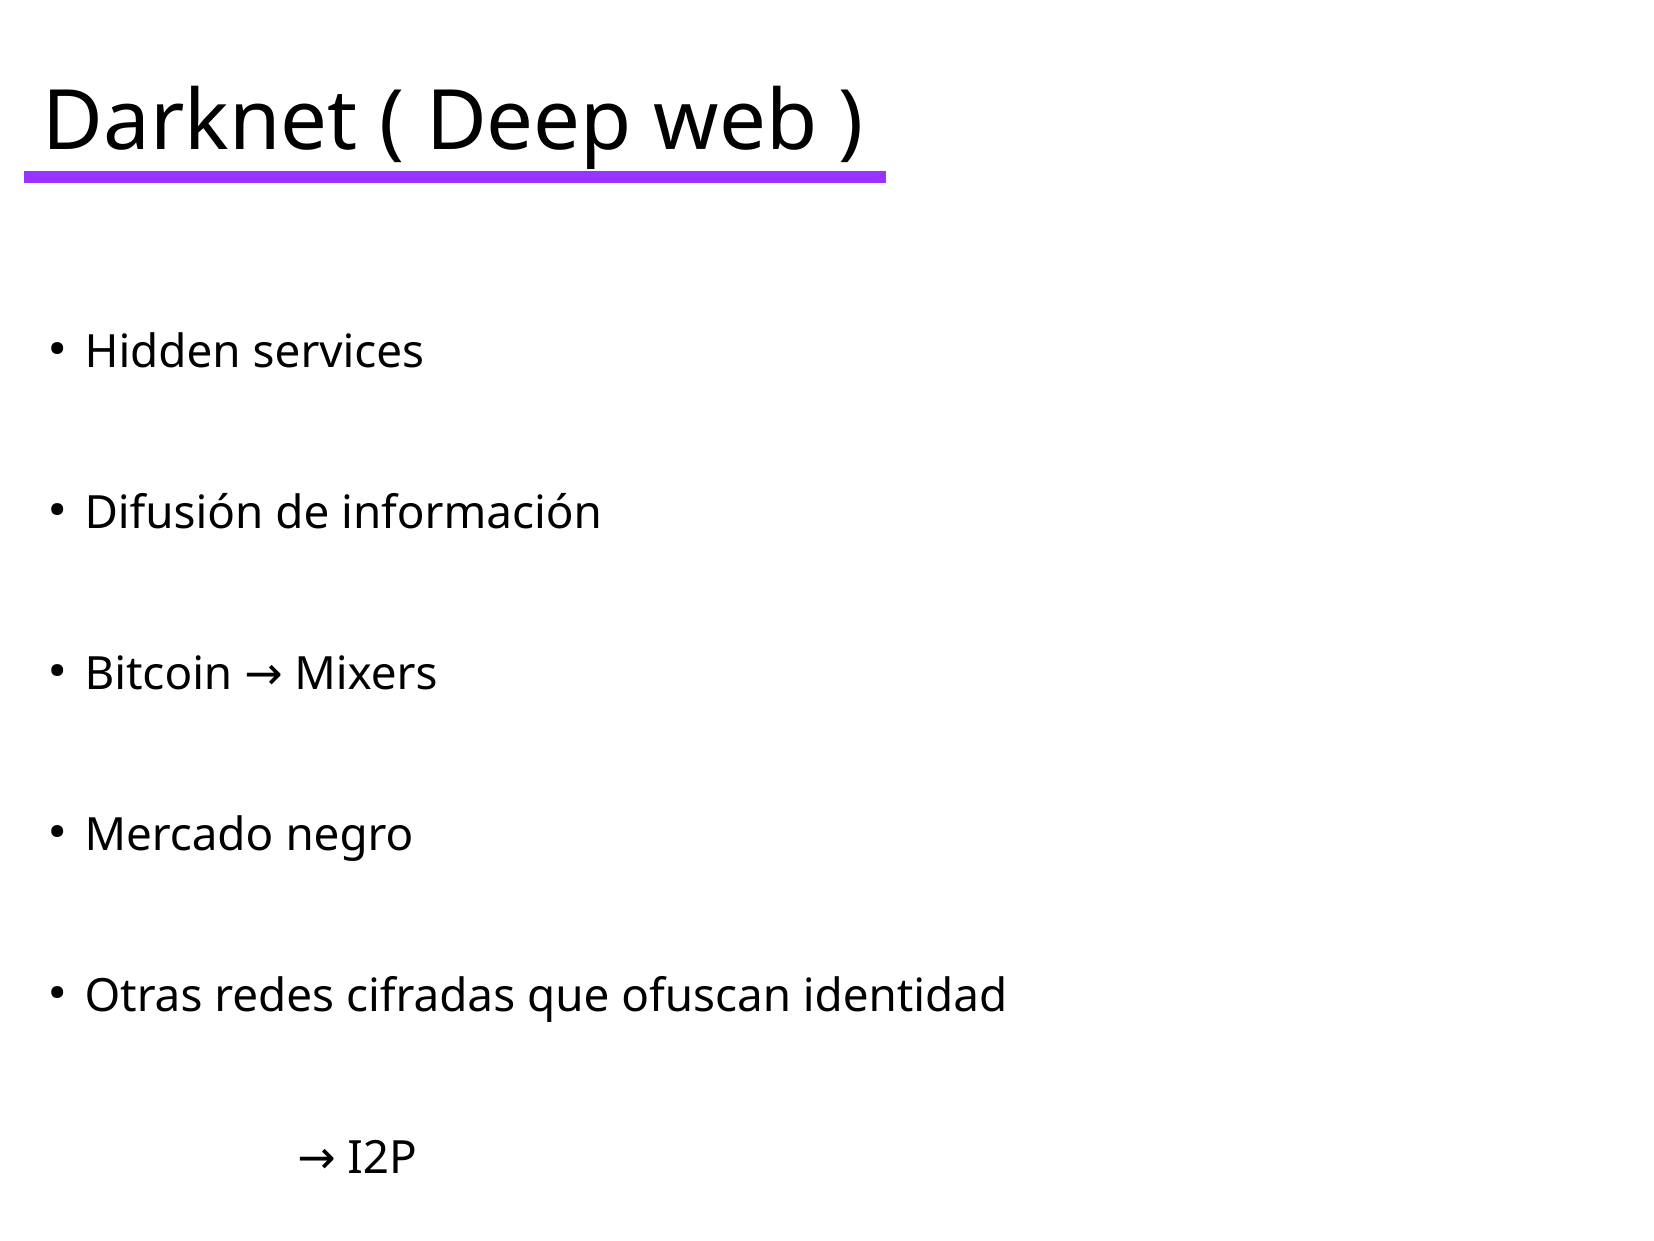

# Darknet ( Deep web )
Hidden services
Difusión de información
Bitcoin → Mixers
Mercado negro
Otras redes cifradas que ofuscan identidad
→ I2P
→ Freenet